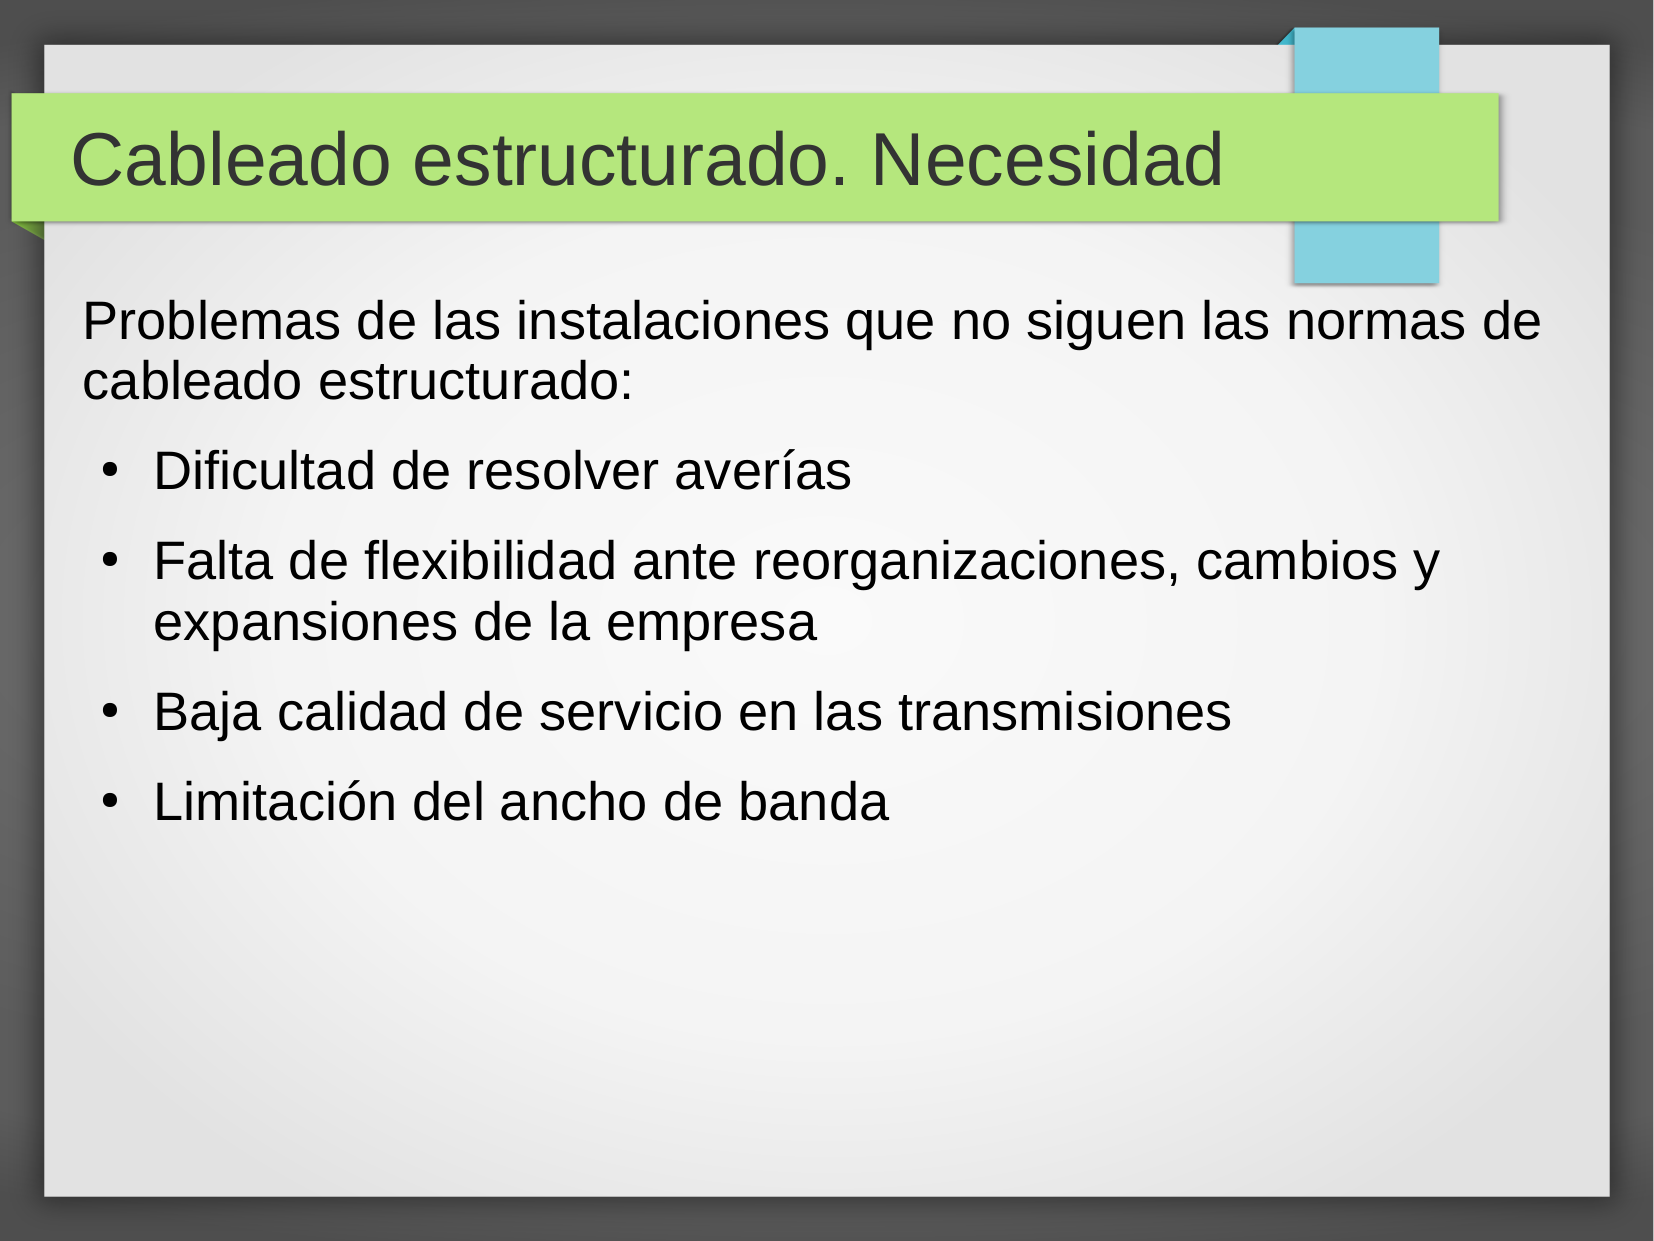

# Cableado estructurado. Necesidad
Problemas de las instalaciones que no siguen las normas de cableado estructurado:
Dificultad de resolver averías
Falta de flexibilidad ante reorganizaciones, cambios y expansiones de la empresa
Baja calidad de servicio en las transmisiones
Limitación del ancho de banda